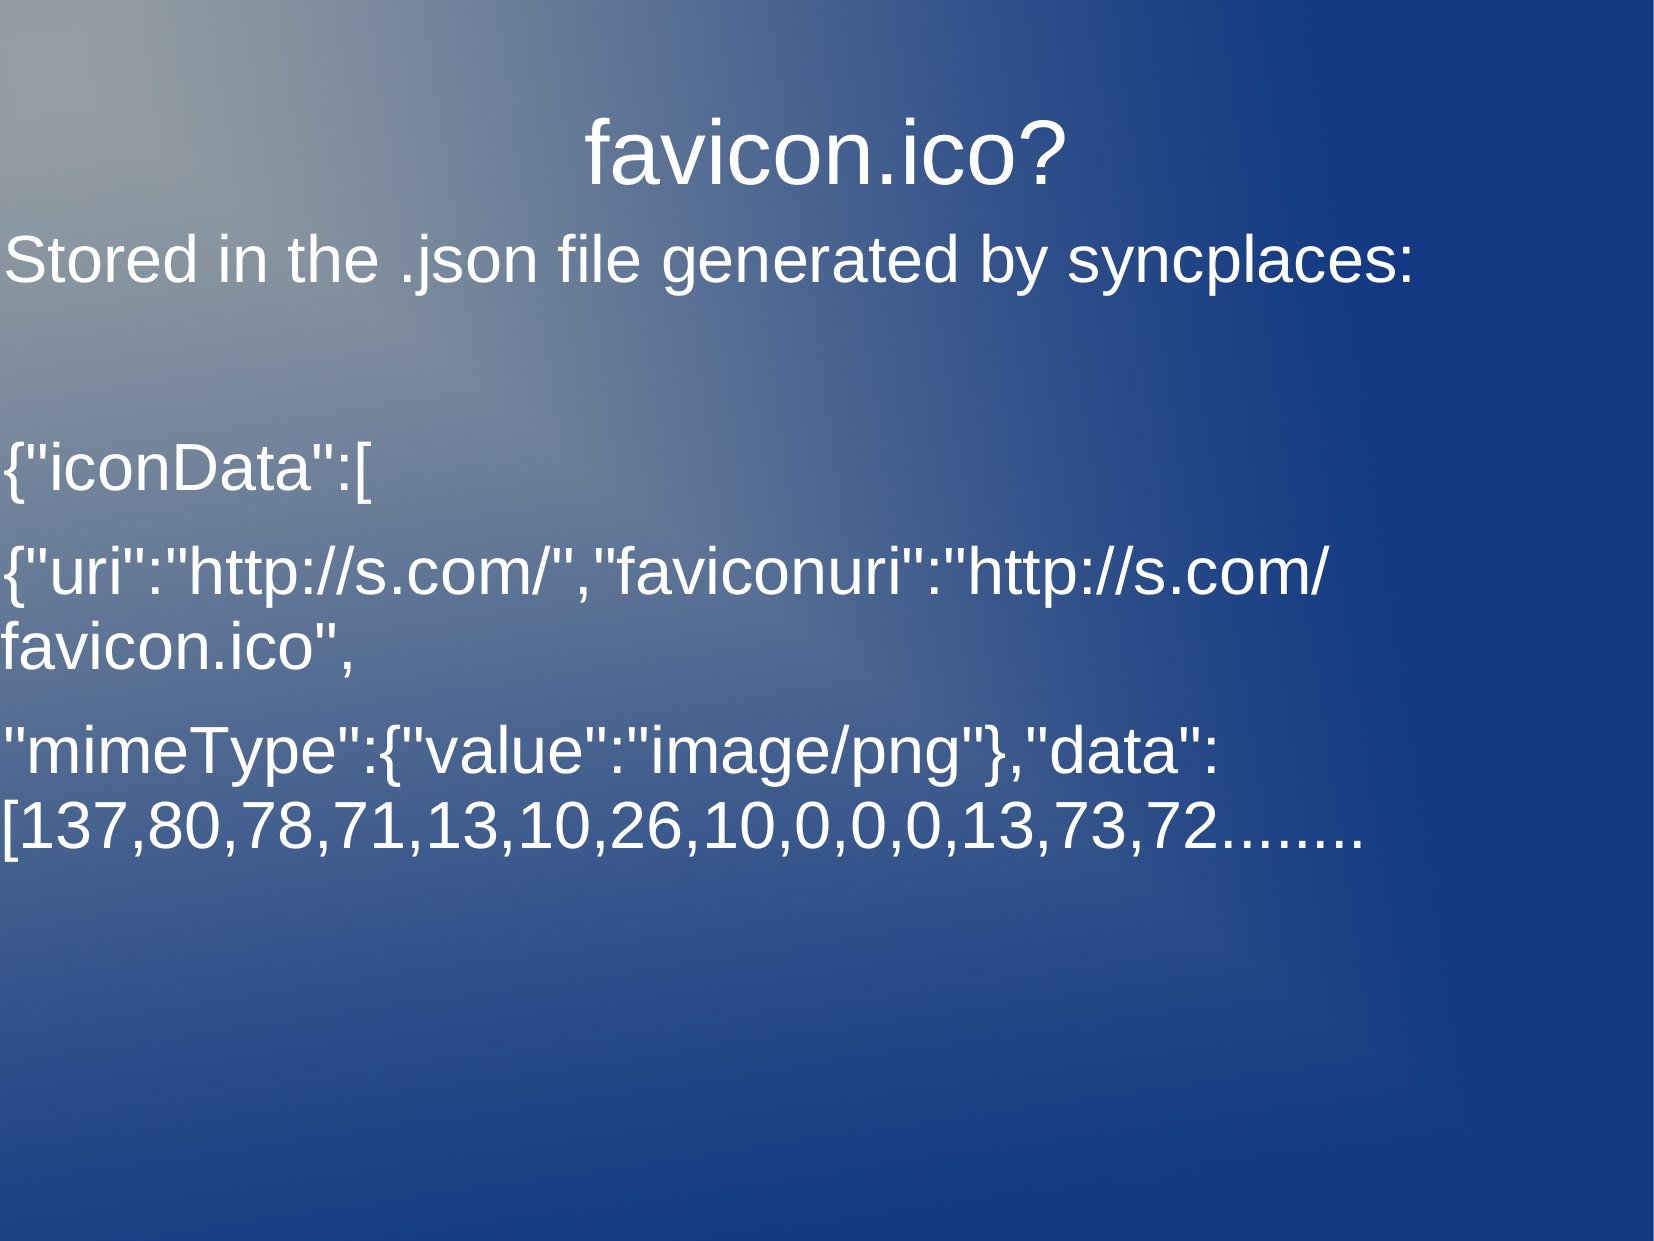

# favicon.ico?
Stored in the .json file generated by syncplaces:
{"iconData":[
{"uri":"http://s.com/","faviconuri":"http://s.com/favicon.ico",
"mimeType":{"value":"image/png"},"data":[137,80,78,71,13,10,26,10,0,0,0,13,73,72........